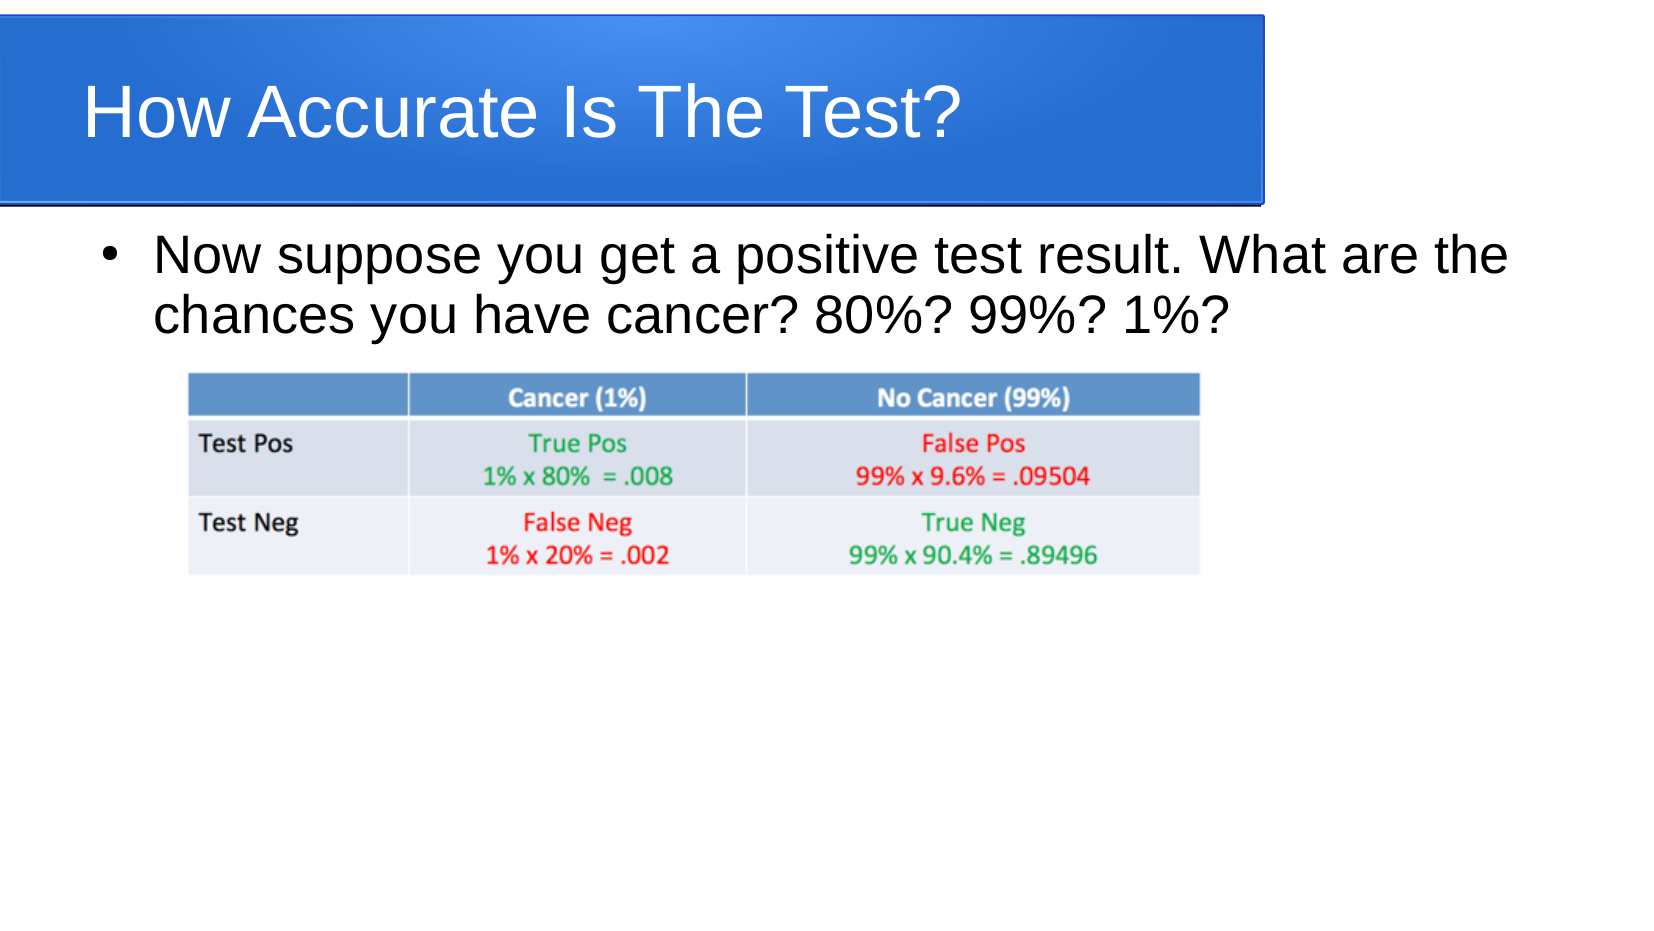

# How Accurate Is The Test?
Now suppose you get a positive test result. What are the chances you have cancer? 80%? 99%? 1%?